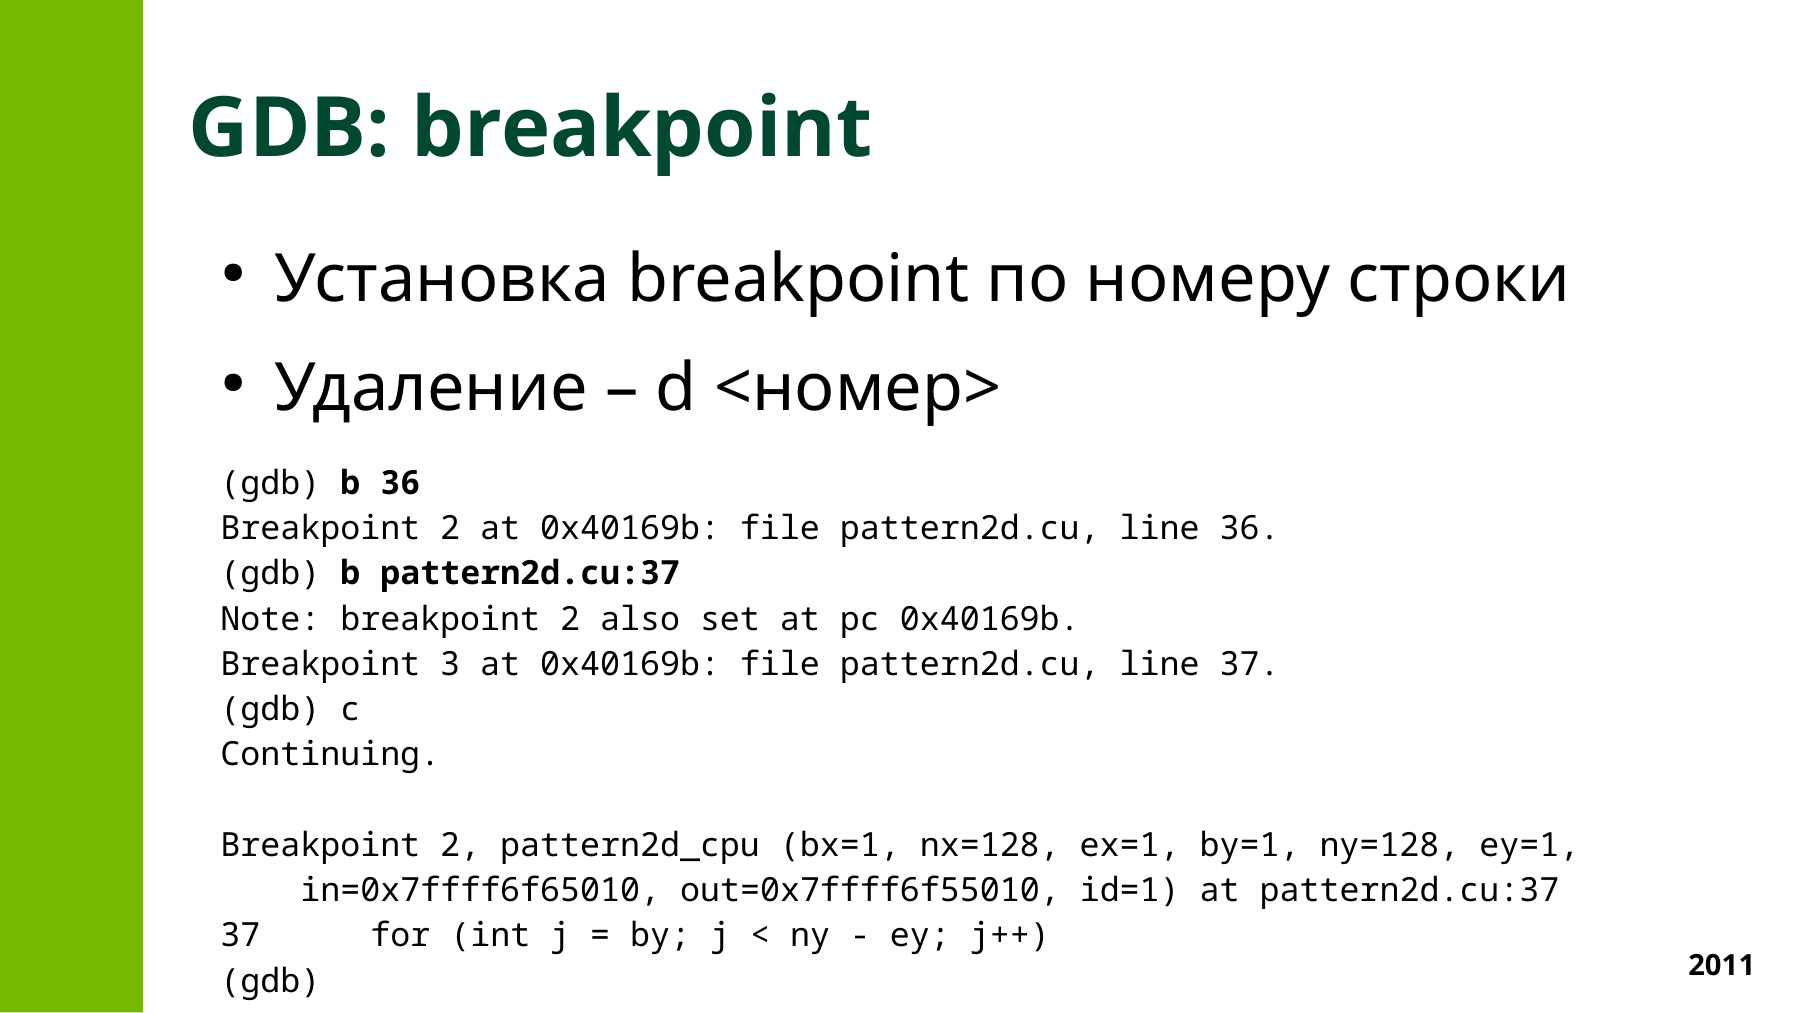

# GDB: breakpoint
Установка breakpoint по номеру строки
Удаление – d <номер>
(gdb) b 36
Breakpoint 2 at 0x40169b: file pattern2d.cu, line 36.
(gdb) b pattern2d.cu:37
Note: breakpoint 2 also set at pc 0x40169b.
Breakpoint 3 at 0x40169b: file pattern2d.cu, line 37.
(gdb) c
Continuing.
Breakpoint 2, pattern2d_cpu (bx=1, nx=128, ex=1, by=1, ny=128, ey=1,
 in=0x7ffff6f65010, out=0x7ffff6f55010, id=1) at pattern2d.cu:37
37		for (int j = by; j < ny - ey; j++)
(gdb)